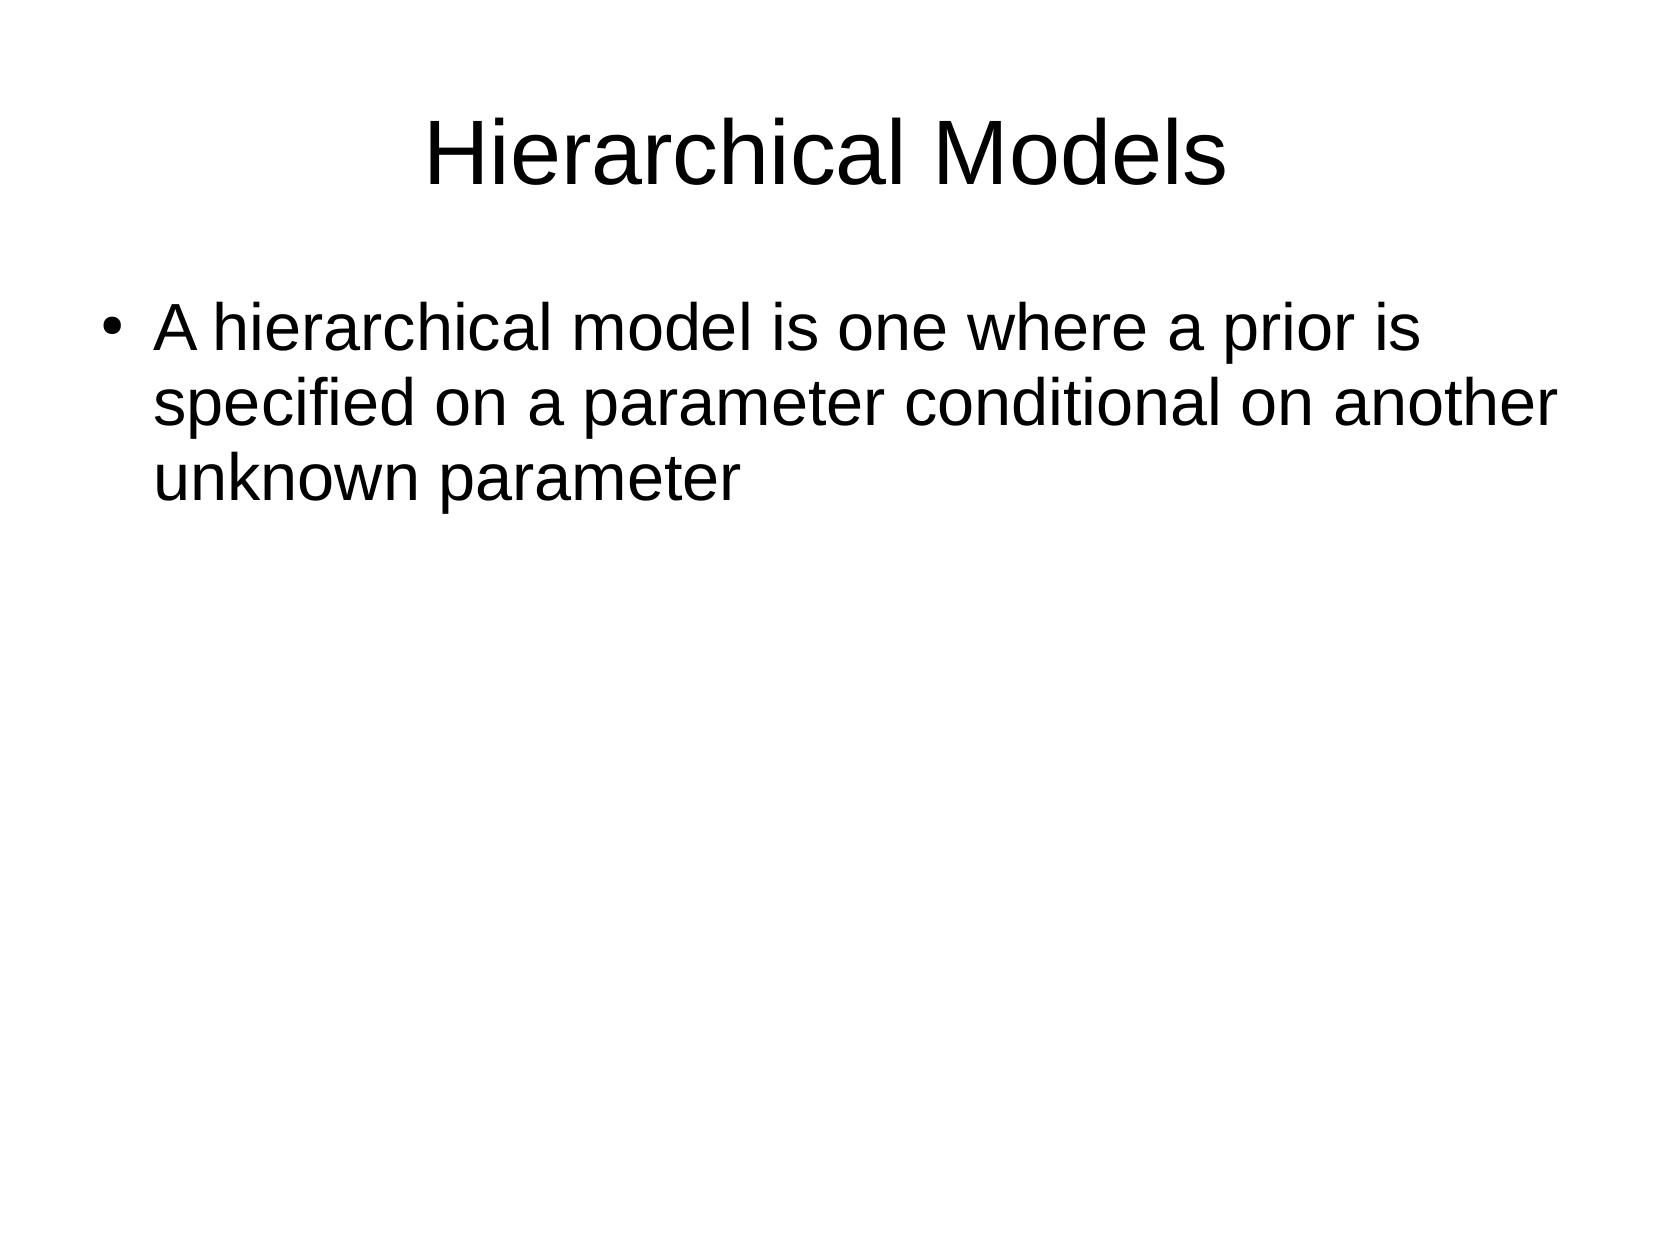

# Hierarchical Models
A hierarchical model is one where a prior is specified on a parameter conditional on another unknown parameter